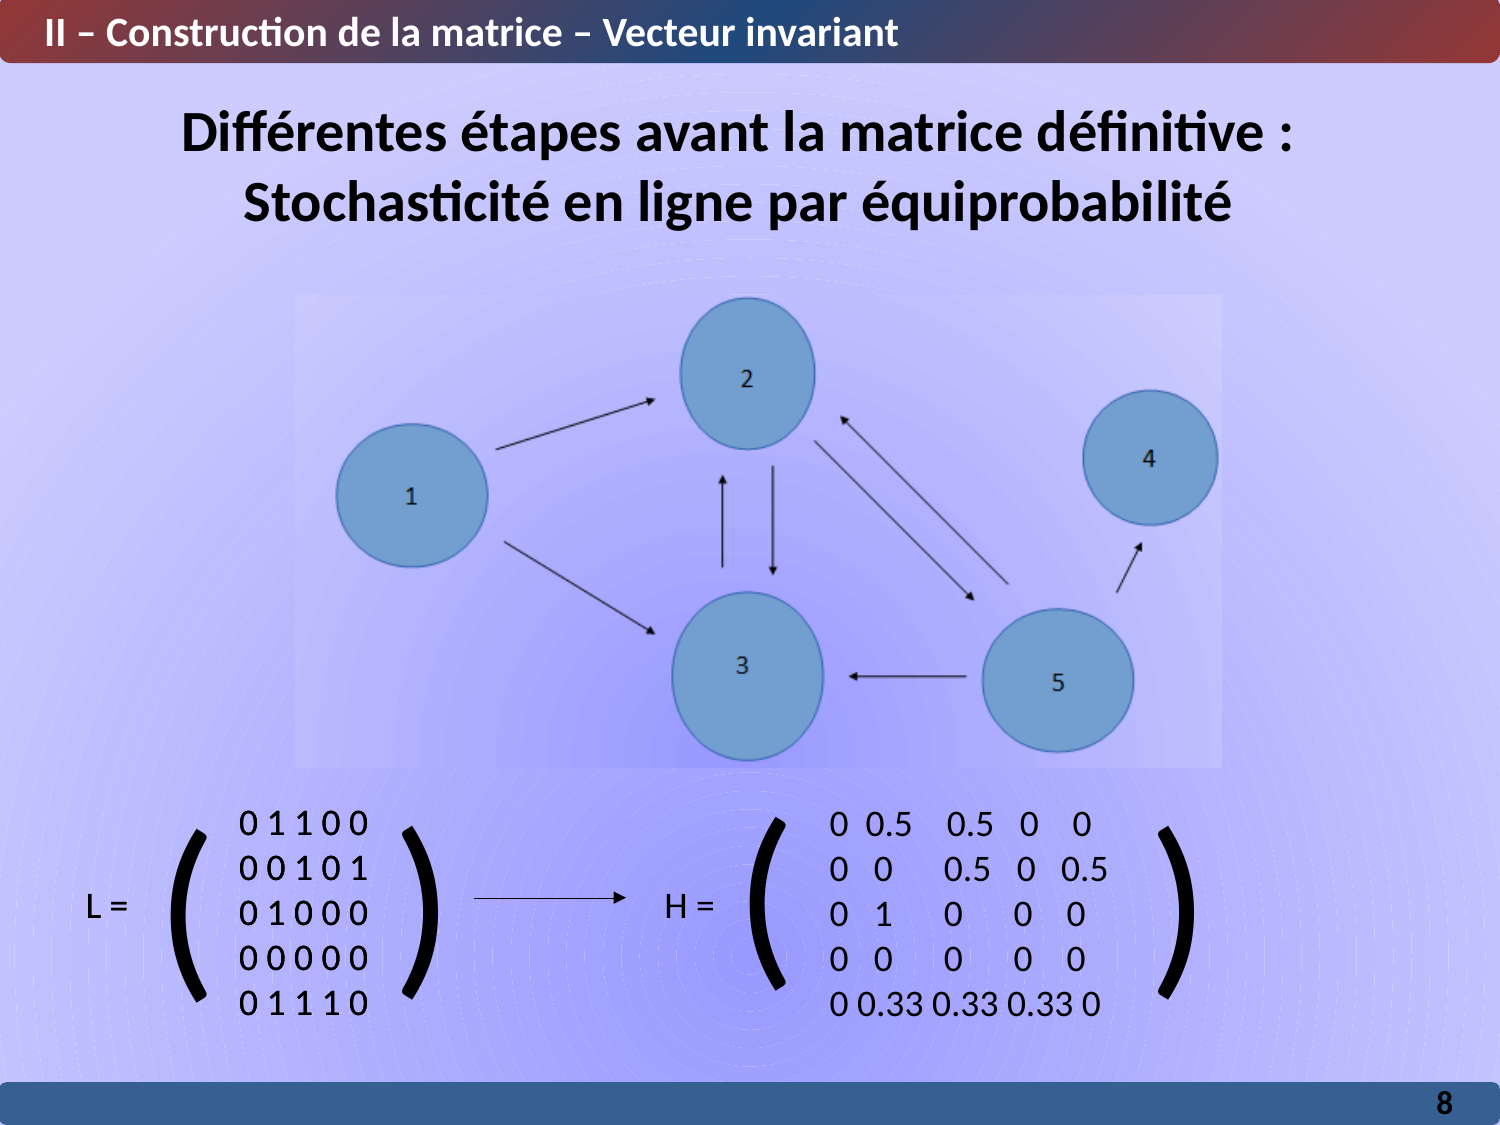

II – Construction de la matrice – Vecteur invariant
Différentes étapes avant la matrice définitive :
Stochasticité en ligne par équiprobabilité
(
)
)
(
0 1 1 0 0
0 0 1 0 1
0 1 0 0 0
0 0 0 0 0
0 1 1 1 0
0 1 1 0 0
0 0 1 0 1
0 1 0 0 0
0 0 0 0 0
0 1 1 1 0
0 0.5 0.5 0 0
0 0 0.5 0 0.5
0 1 0 0 0
0 0 0 0 0
0 0.33 0.33 0.33 0
L =
L =
H =